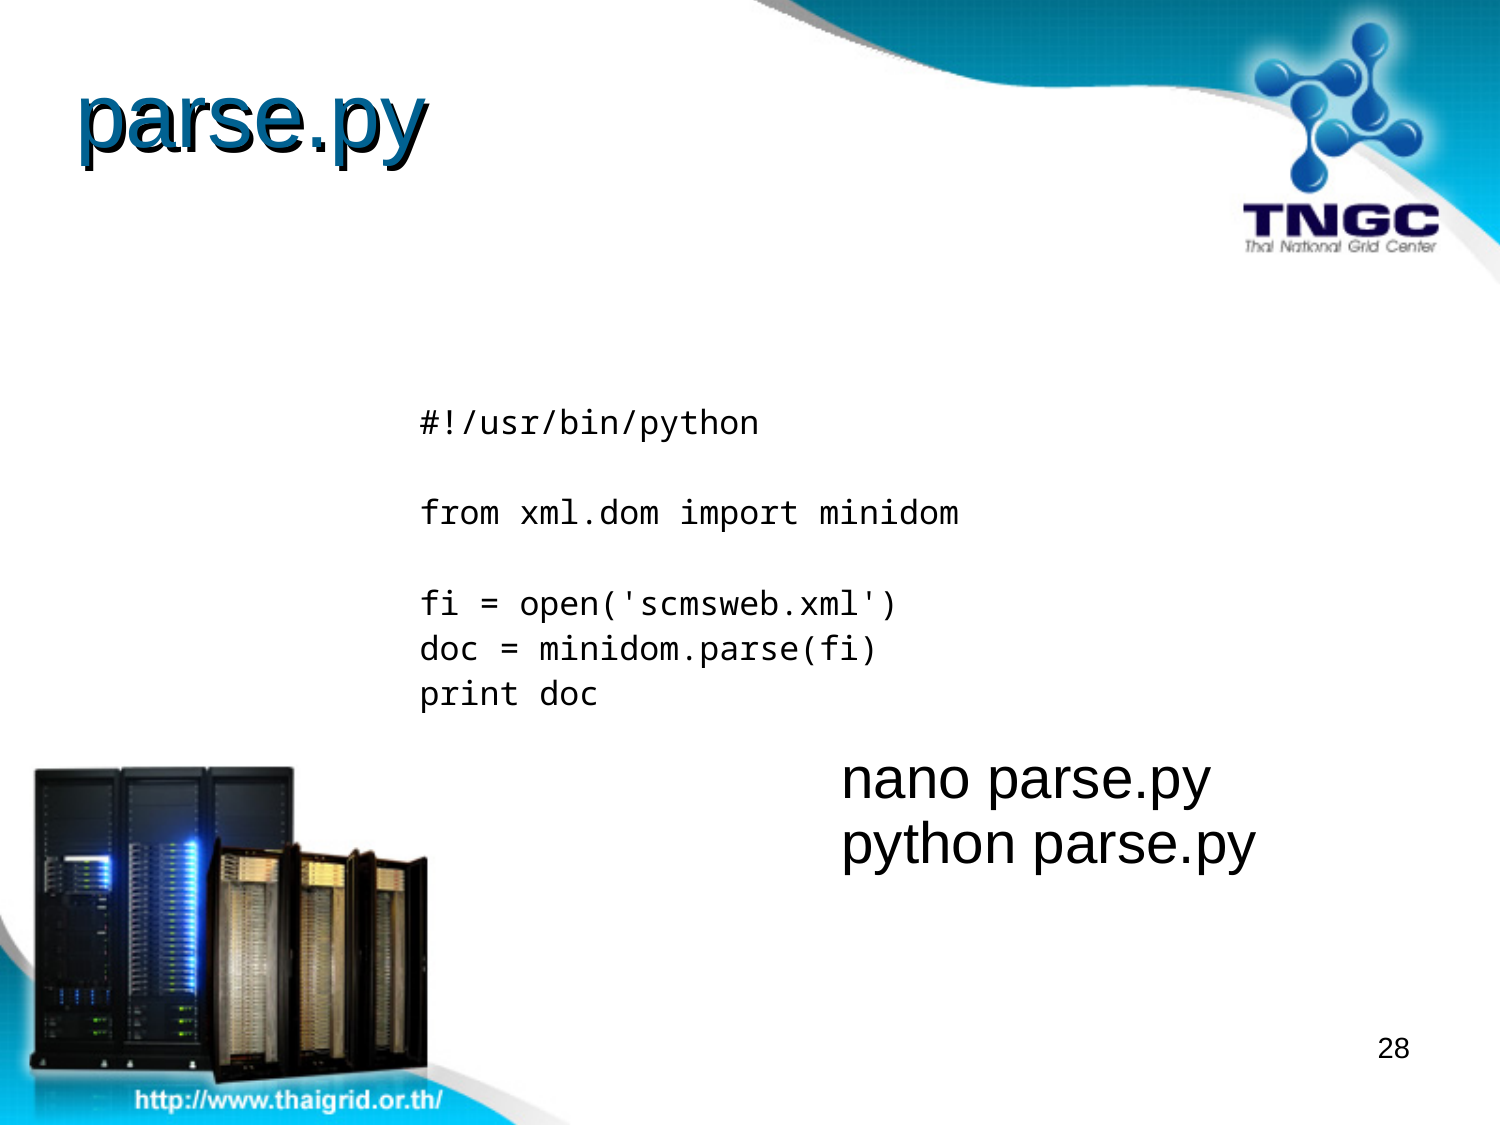

# parse.py
#!/usr/bin/python
from xml.dom import minidom
fi = open('scmsweb.xml')
doc = minidom.parse(fi)
print doc
nano parse.py
python parse.py
28